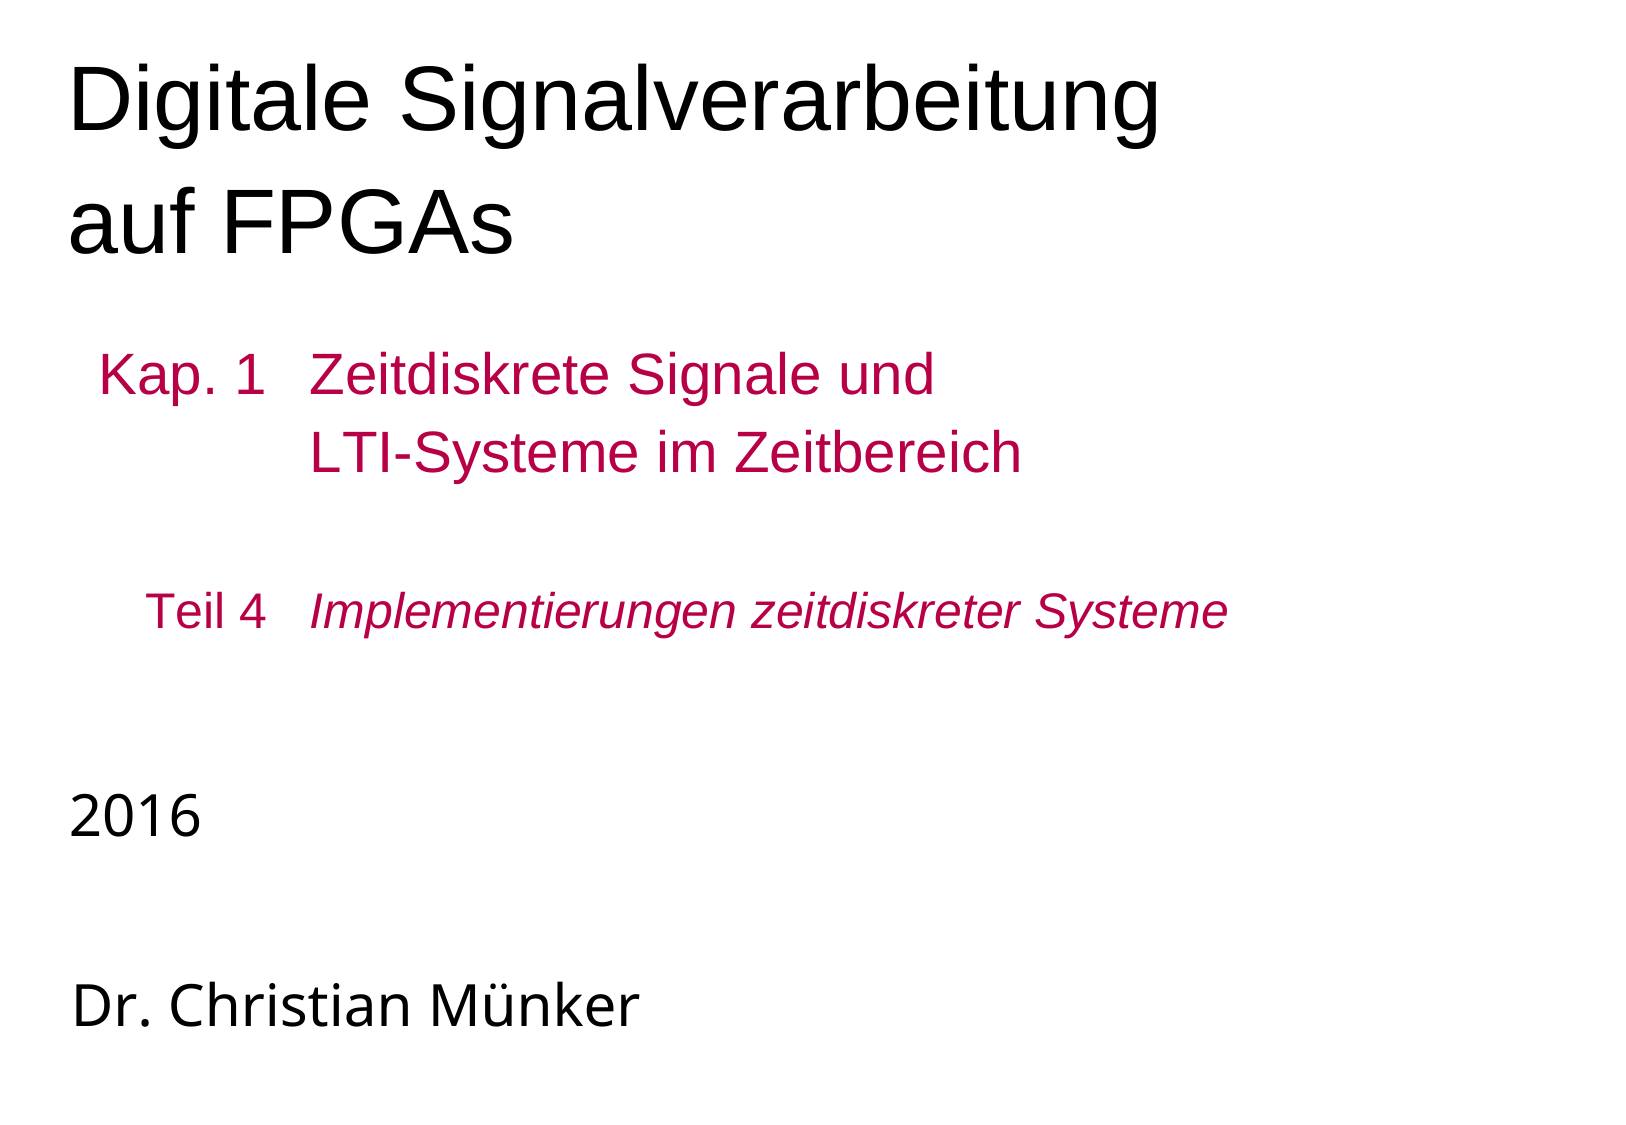

Digitale Signalverarbeitung
auf FPGAs
	 Kap. 1	Zeitdiskrete Signale und
		LTI-Systeme im Zeitbereich
	Teil 4	Implementierungen zeitdiskreter Systeme
# 2016
Dr. Christian Münker